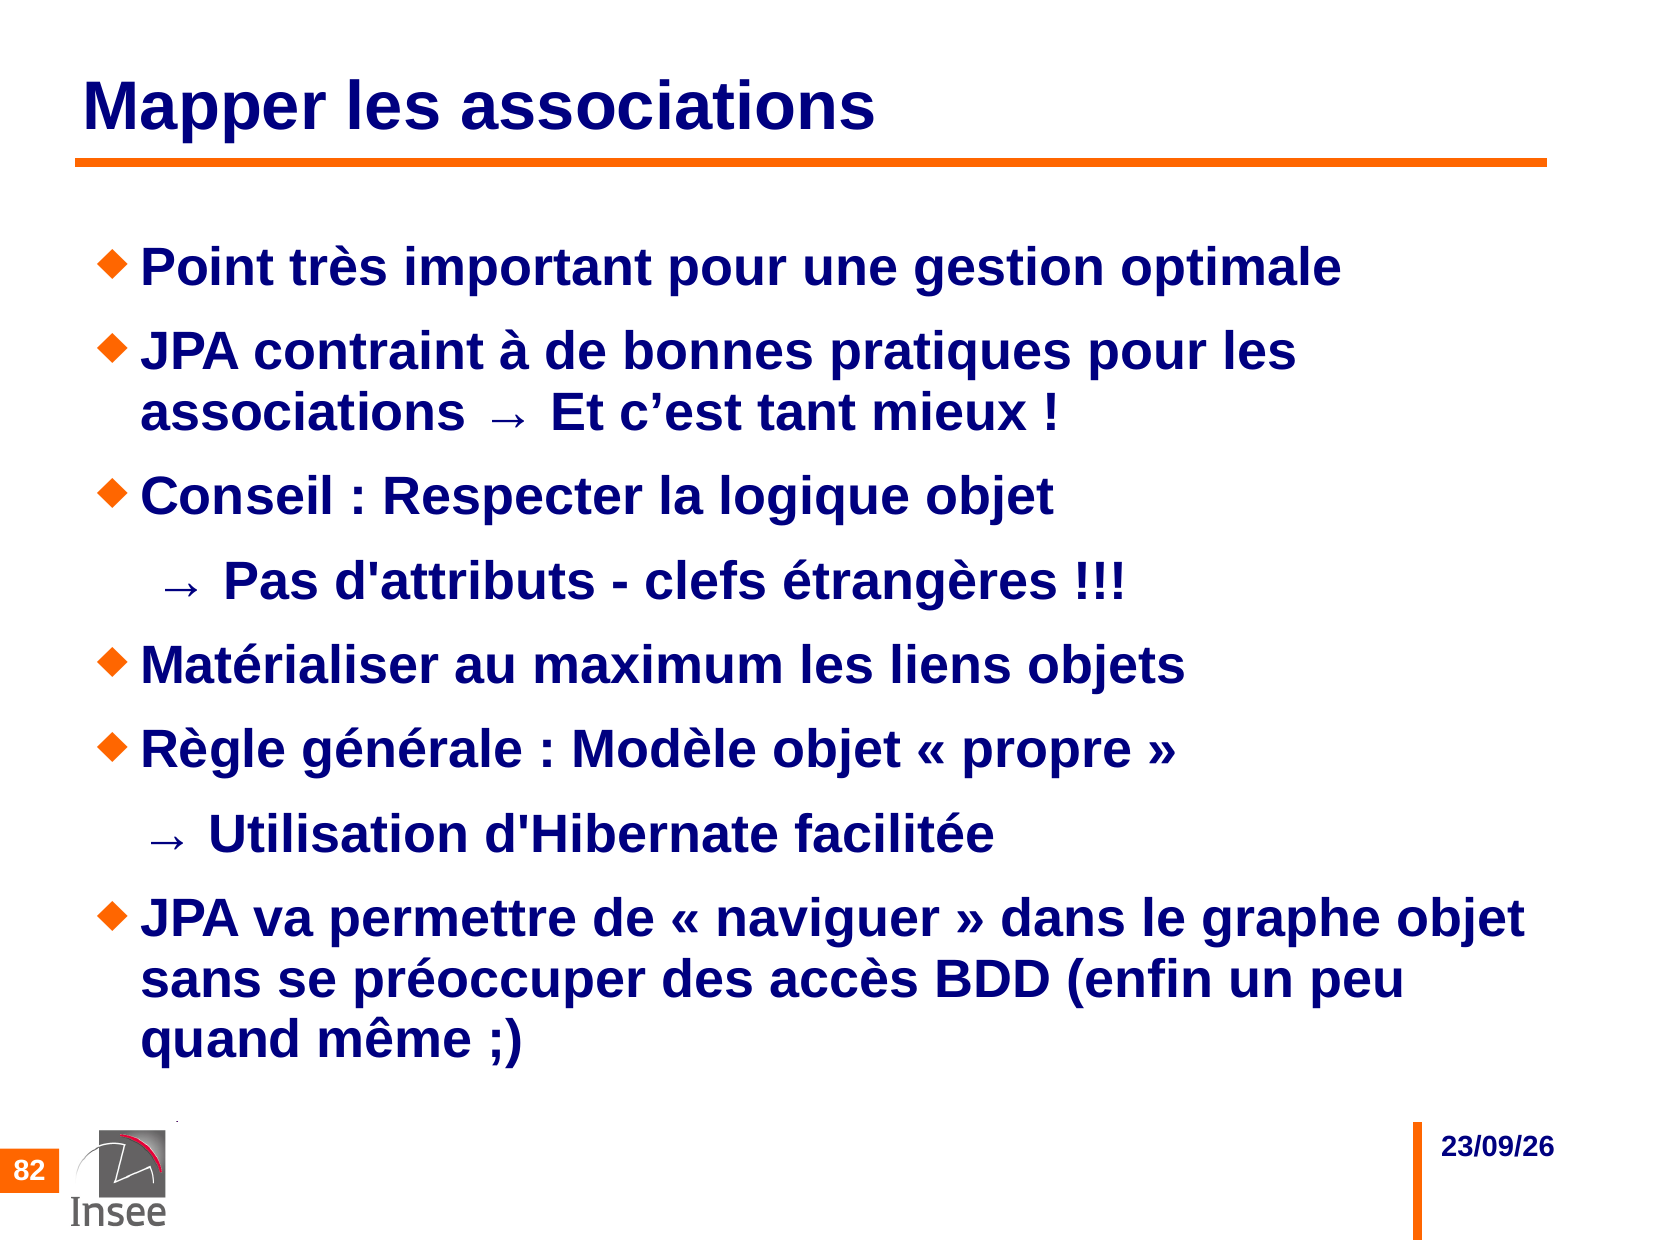

# Mapper les associations
Point très important pour une gestion optimale
JPA contraint à de bonnes pratiques pour les associations → Et c’est tant mieux !
Conseil : Respecter la logique objet
 → Pas d'attributs - clefs étrangères !!!
Matérialiser au maximum les liens objets
Règle générale : Modèle objet « propre »
→ Utilisation d'Hibernate facilitée
JPA va permettre de « naviguer » dans le graphe objet sans se préoccuper des accès BDD (enfin un peu quand même ;)
82